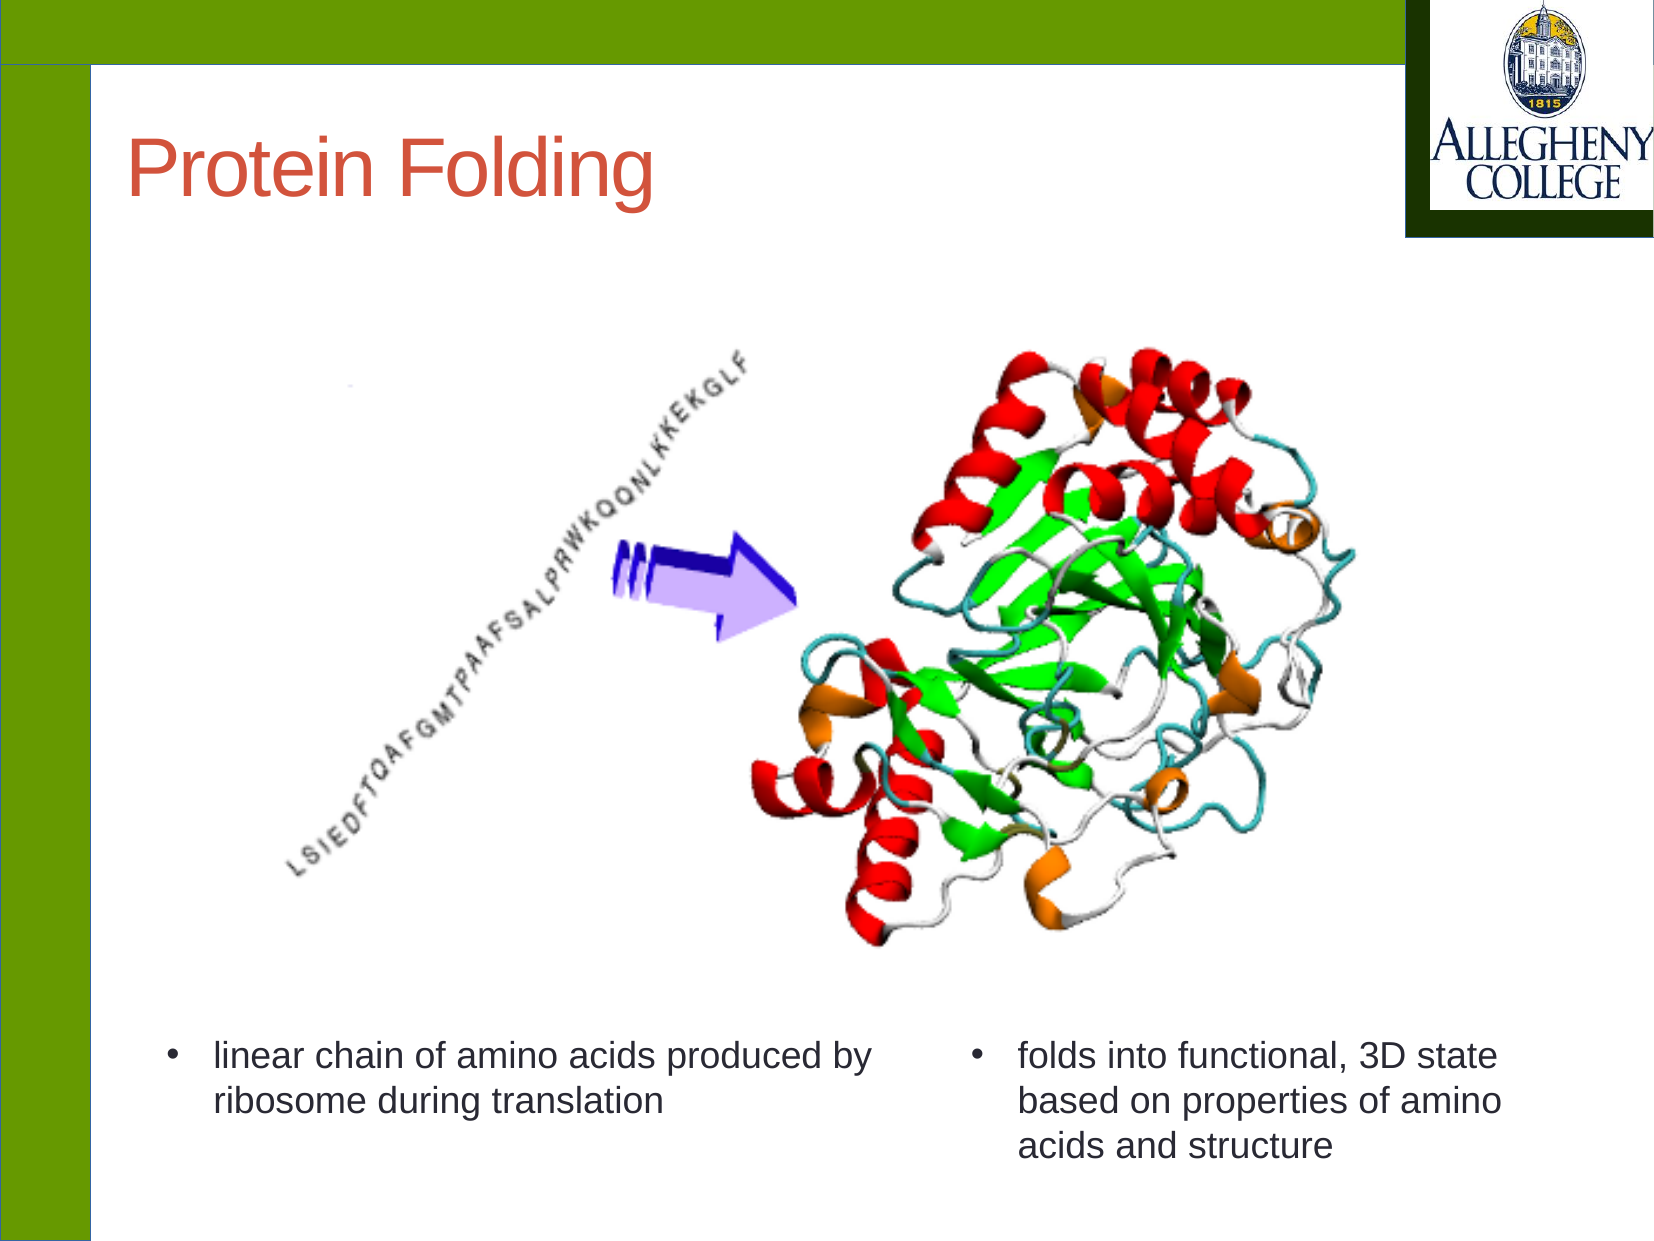

# Protein Folding
linear chain of amino acids produced by ribosome during translation
folds into functional, 3D state based on properties of amino acids and structure